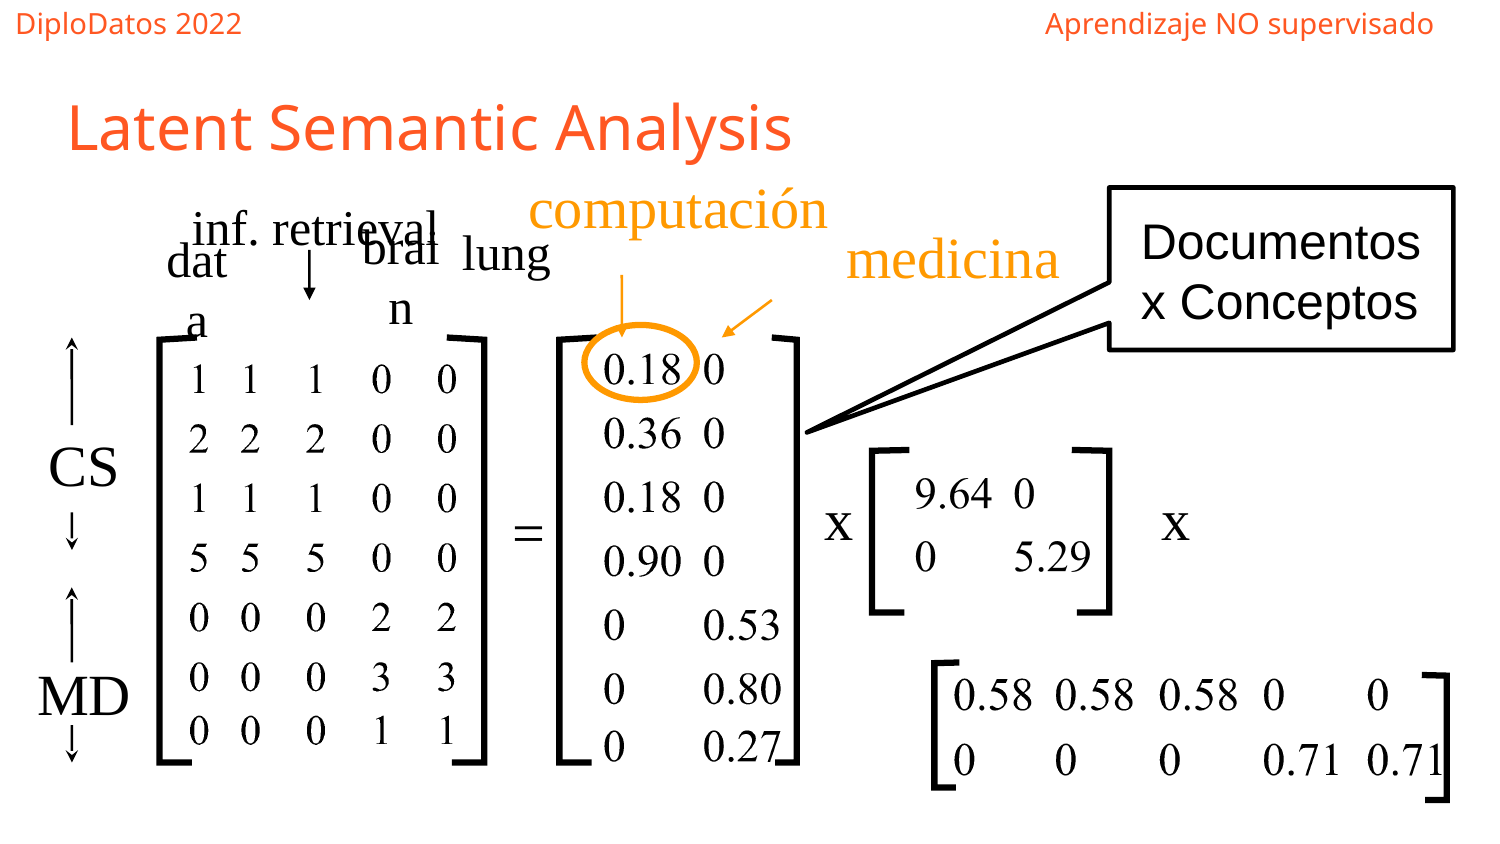

# Latent Semantic Analysis
computación
inf. retrieval
Documentos x Conceptos
lung
medicina
brain
data
CS
x
x
=
MD